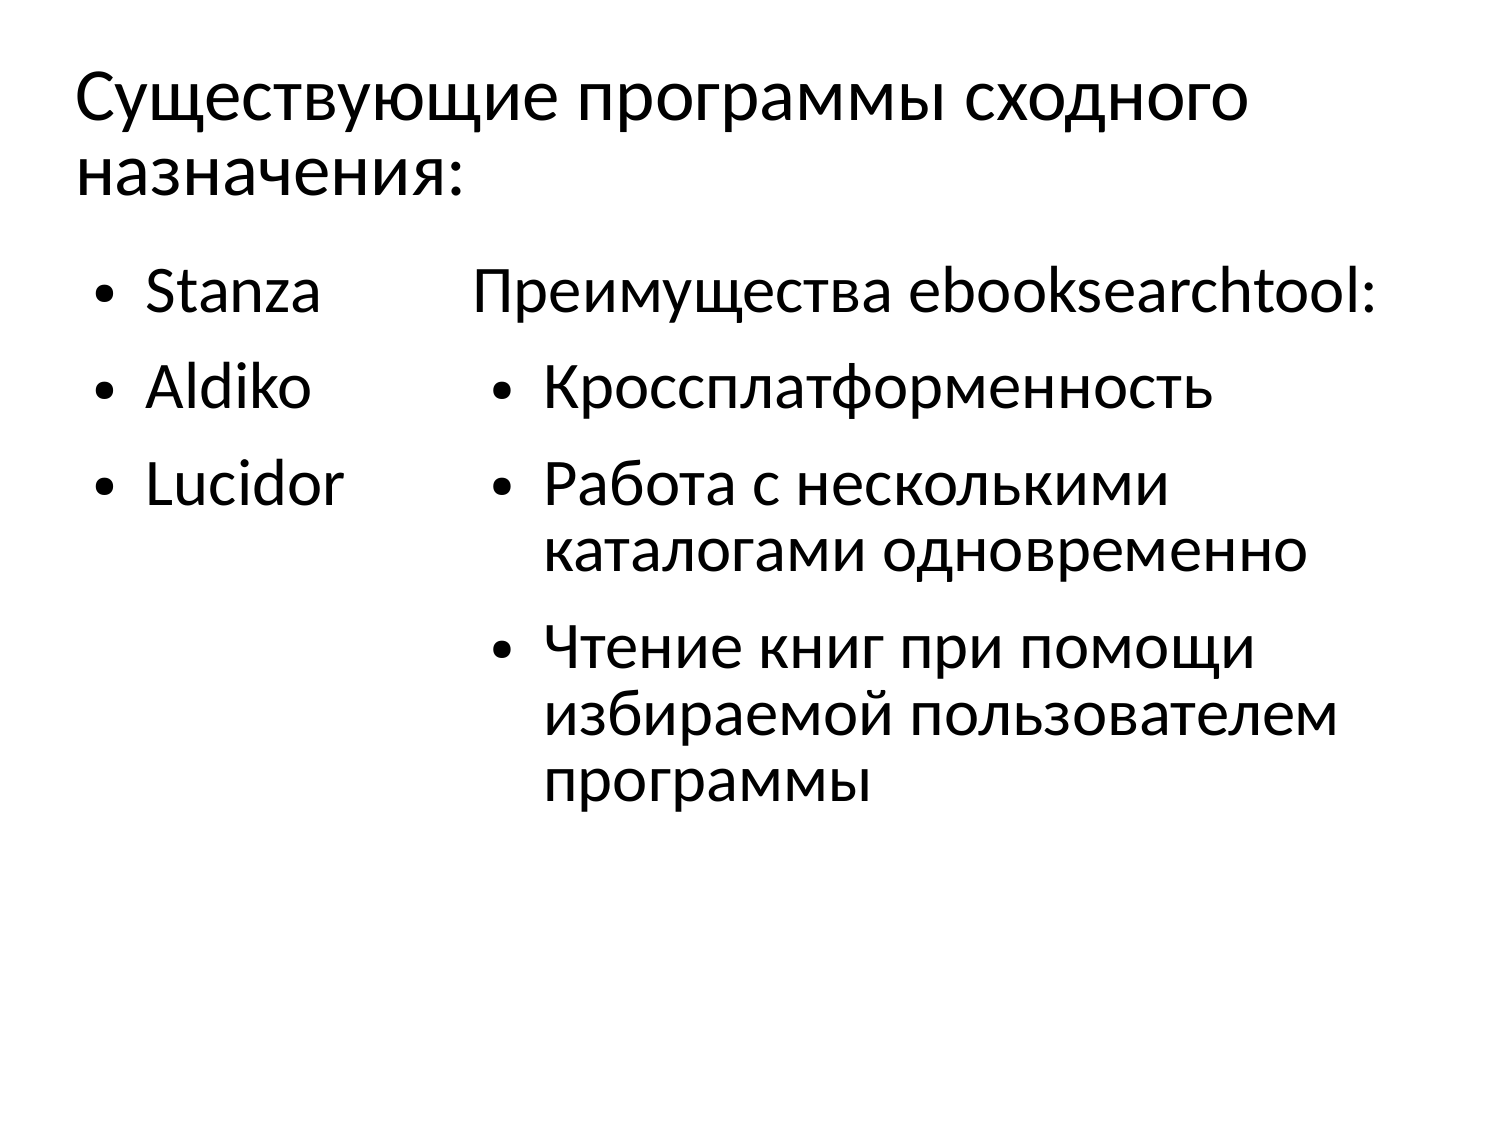

# Существующие программы сходного назначения:
Stanza
Aldiko
Lucidor
Преимущества ebooksearchtool:
Кроссплатформенность
Работа с несколькими каталогами одновременно
Чтение книг при помощи избираемой пользователем программы